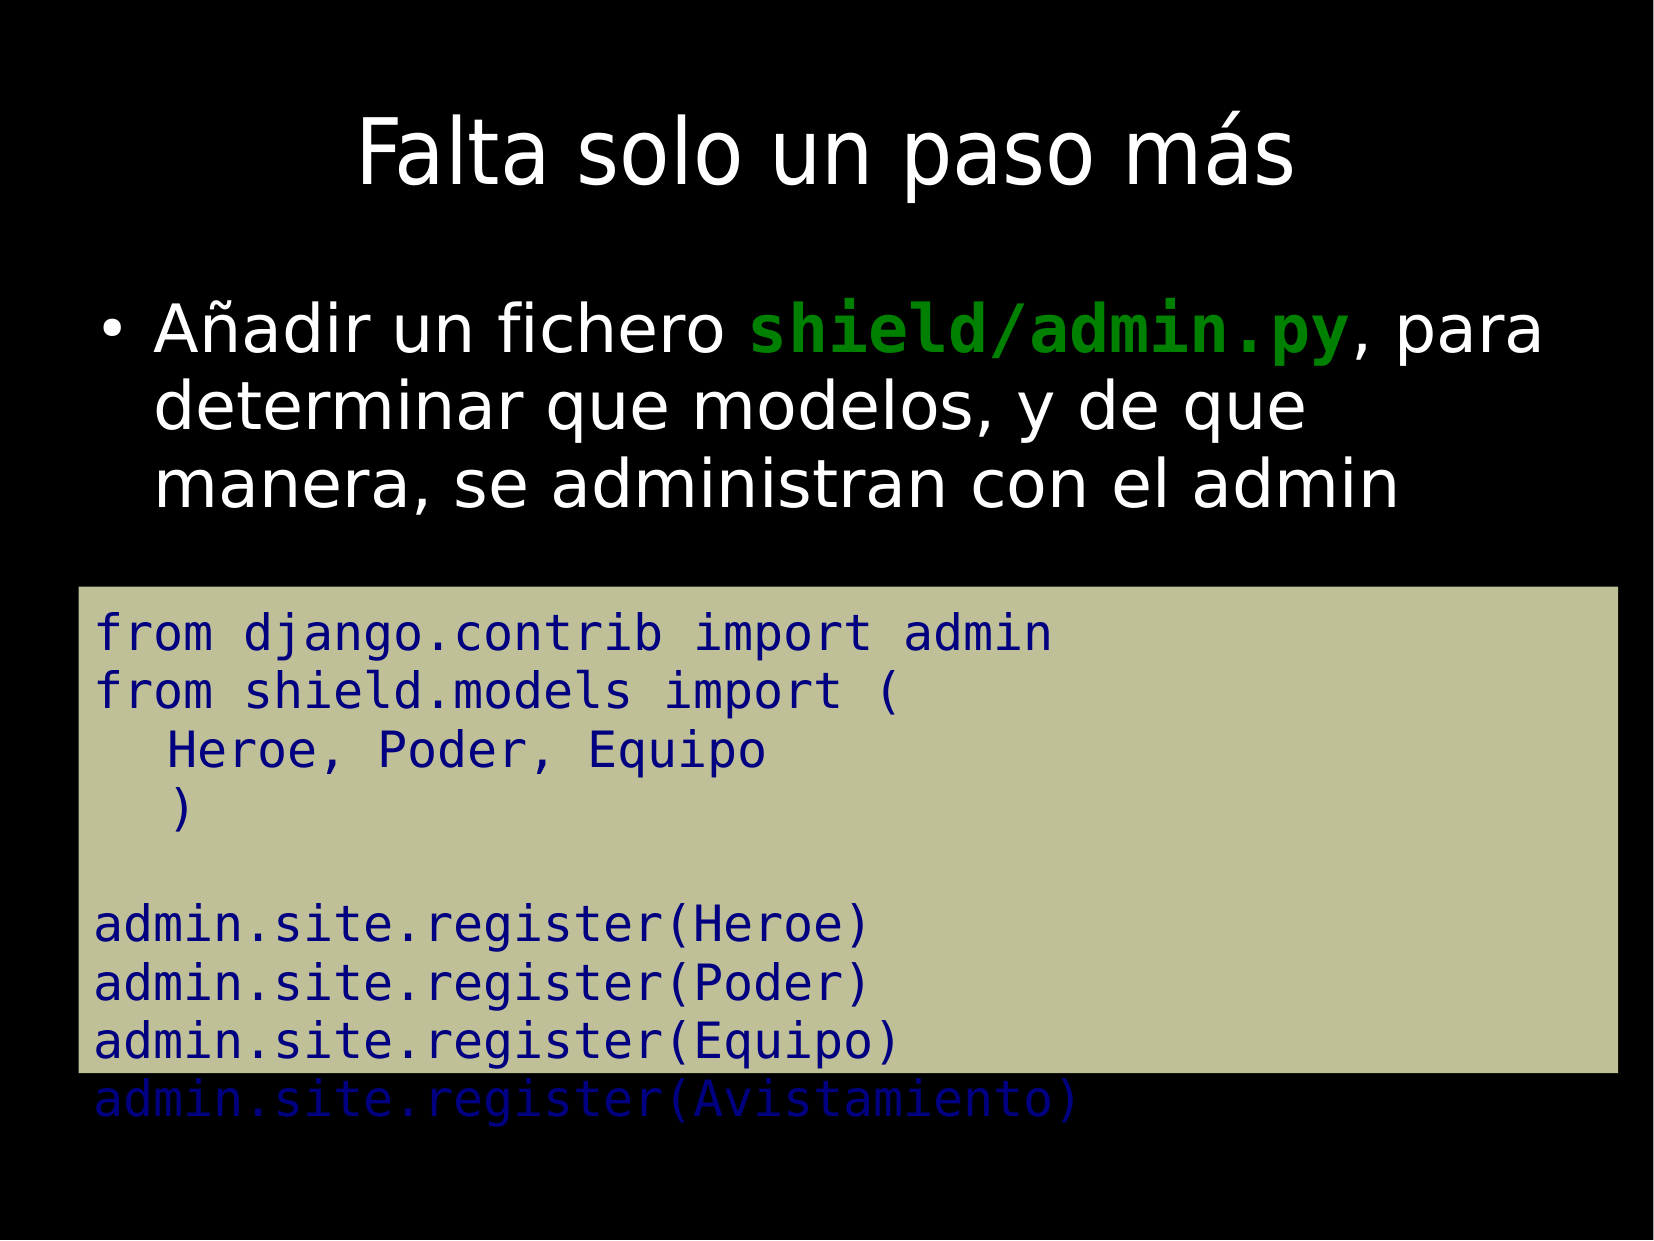

# Falta solo un paso más
Añadir un fichero shield/admin.py, para determinar que modelos, y de que manera, se administran con el admin
from django.contrib import admin
from shield.models import (
	Heroe, Poder, Equipo
	)
admin.site.register(Heroe)
admin.site.register(Poder)
admin.site.register(Equipo)
admin.site.register(Avistamiento)